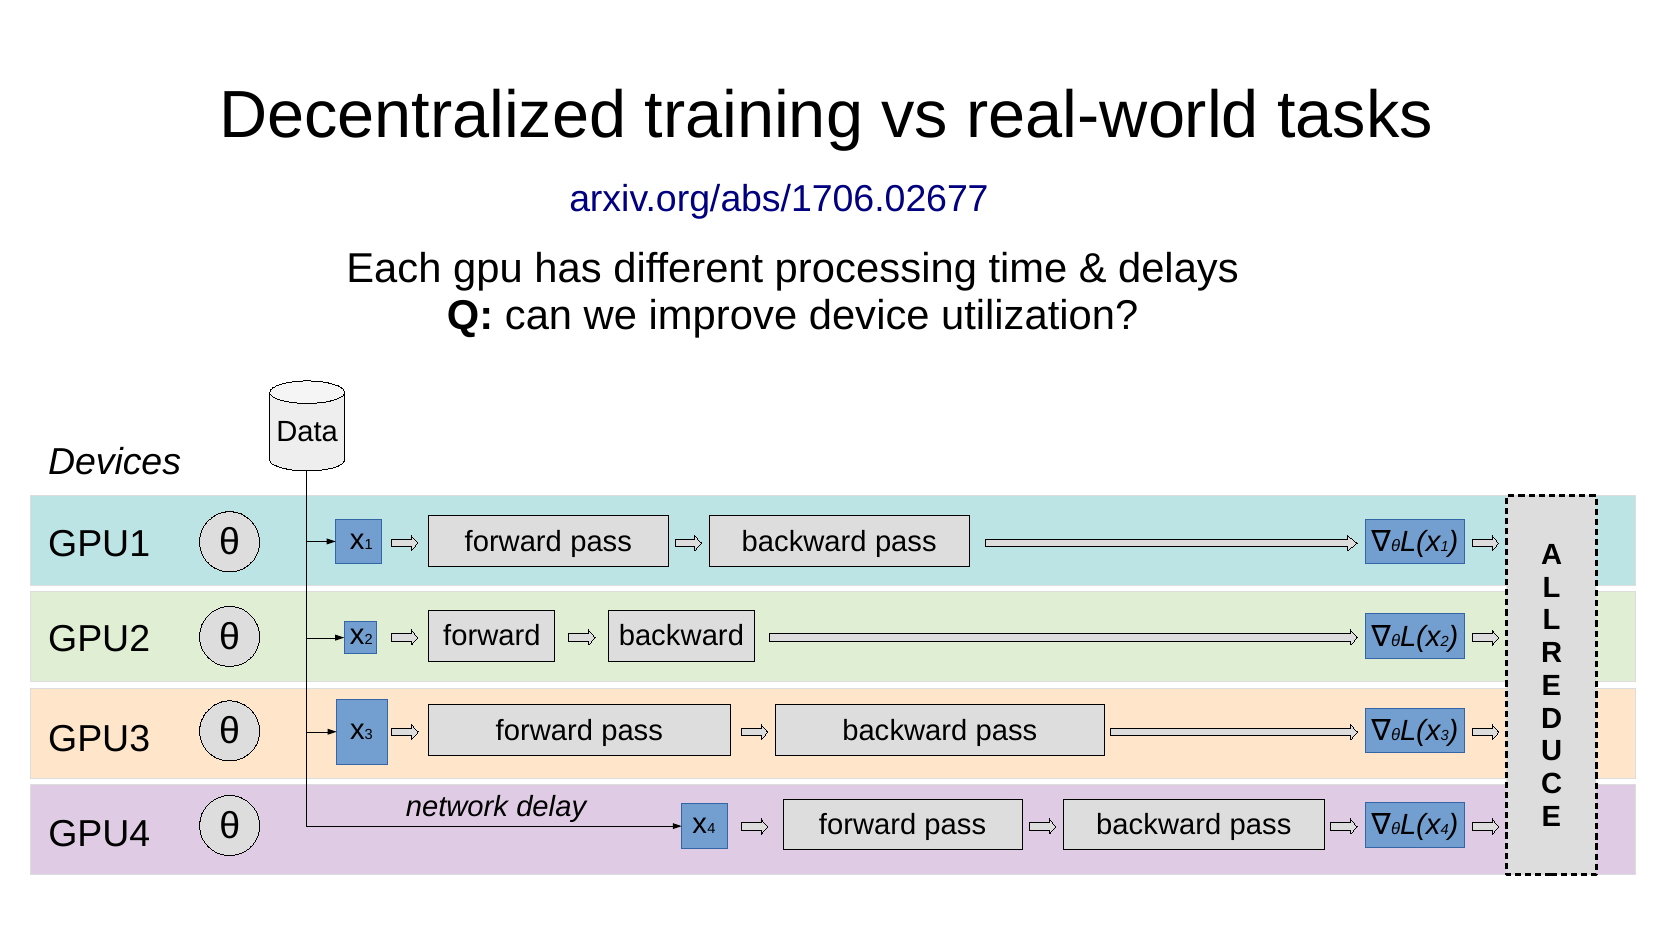

# Decentralized training vs real-world tasks
arxiv.org/abs/1706.02677
Each gpu has different processing time & delays
Q: can we improve device utilization?
Data
Devices
A
L
L
R
E
D
U
C
E
θ
GPU1
forward pass
backward pass
x1
∇θL(x1)
θ
GPU2
forward
backward
x2
∇θL(x2)
θ
forward pass
backward pass
x3
∇θL(x3)
GPU3
network delay
θ
forward pass
backward pass
x4
∇θL(x4)
GPU4